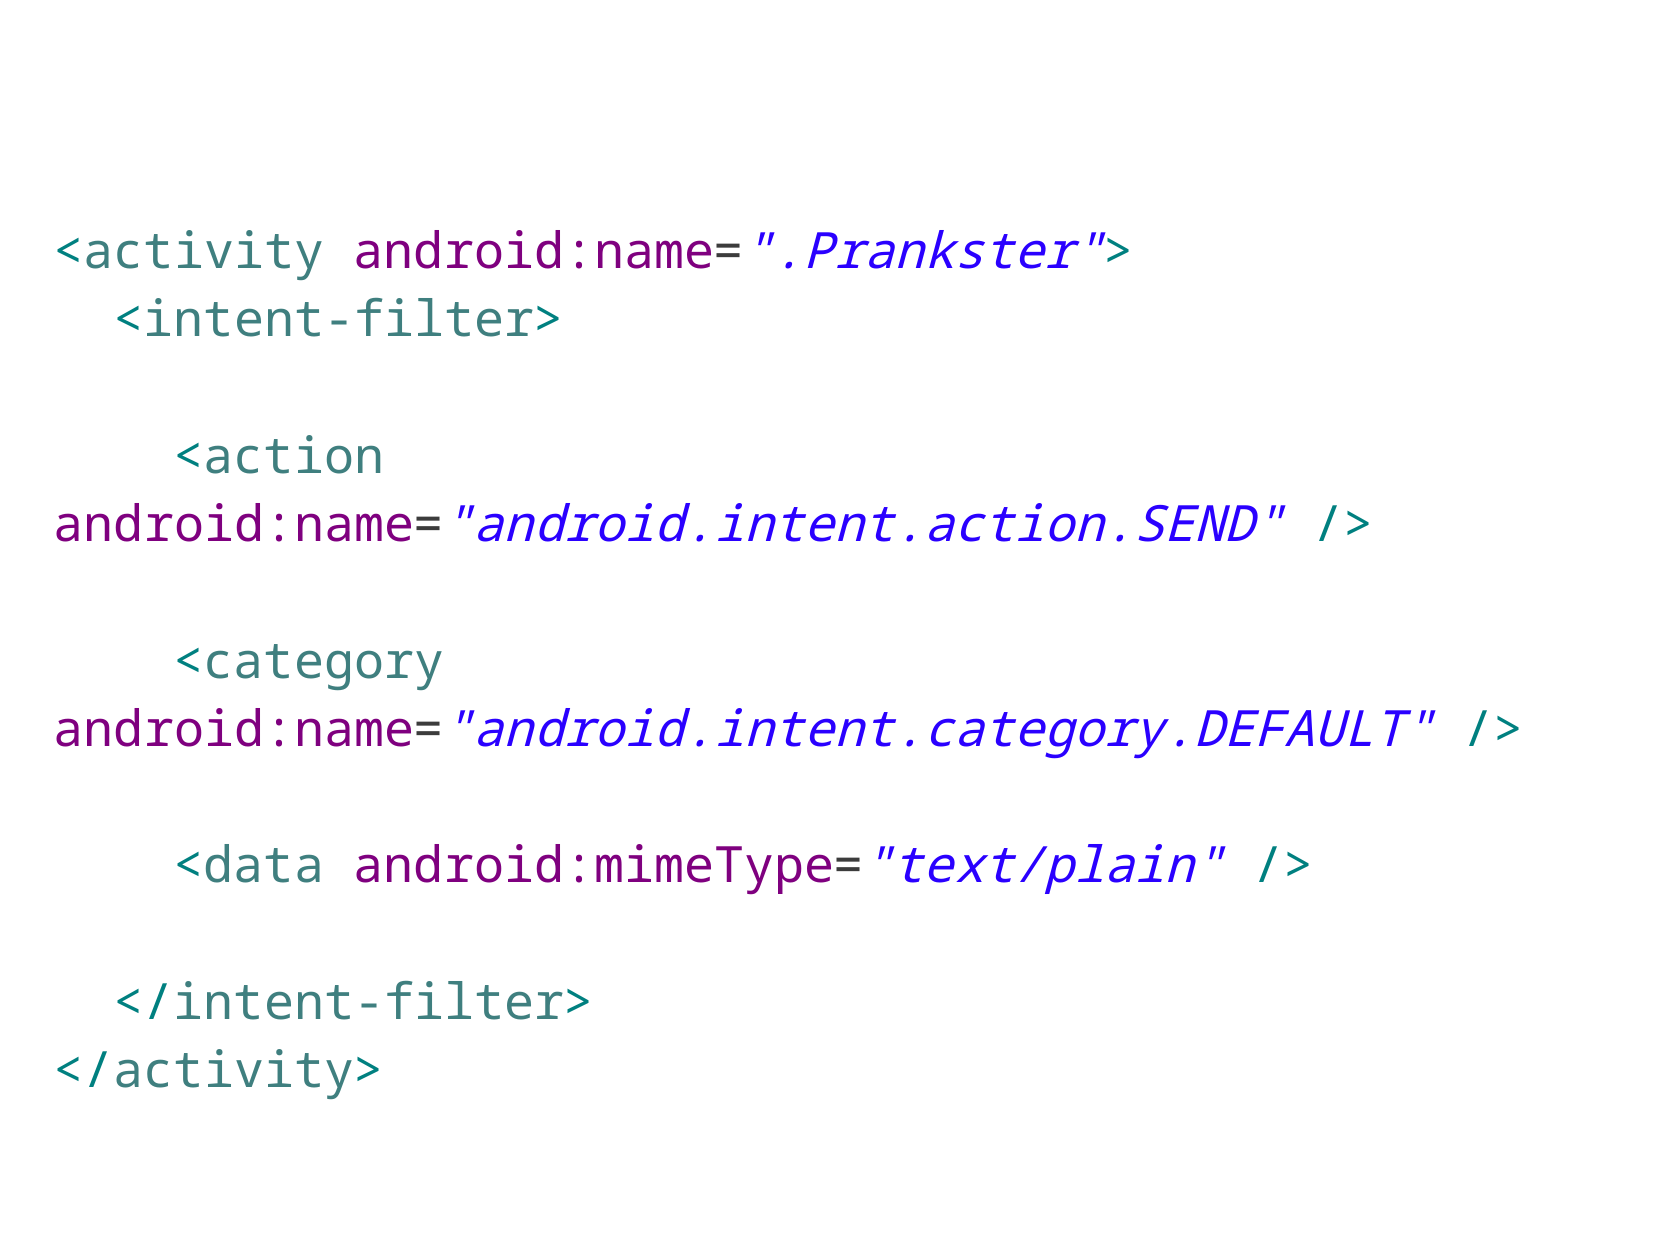

<activity android:name=".Prankster">
 <intent-filter>
 <action android:name="android.intent.action.SEND" />
 <category android:name="android.intent.category.DEFAULT" />
 <data android:mimeType="text/plain" />
 </intent-filter>
</activity>